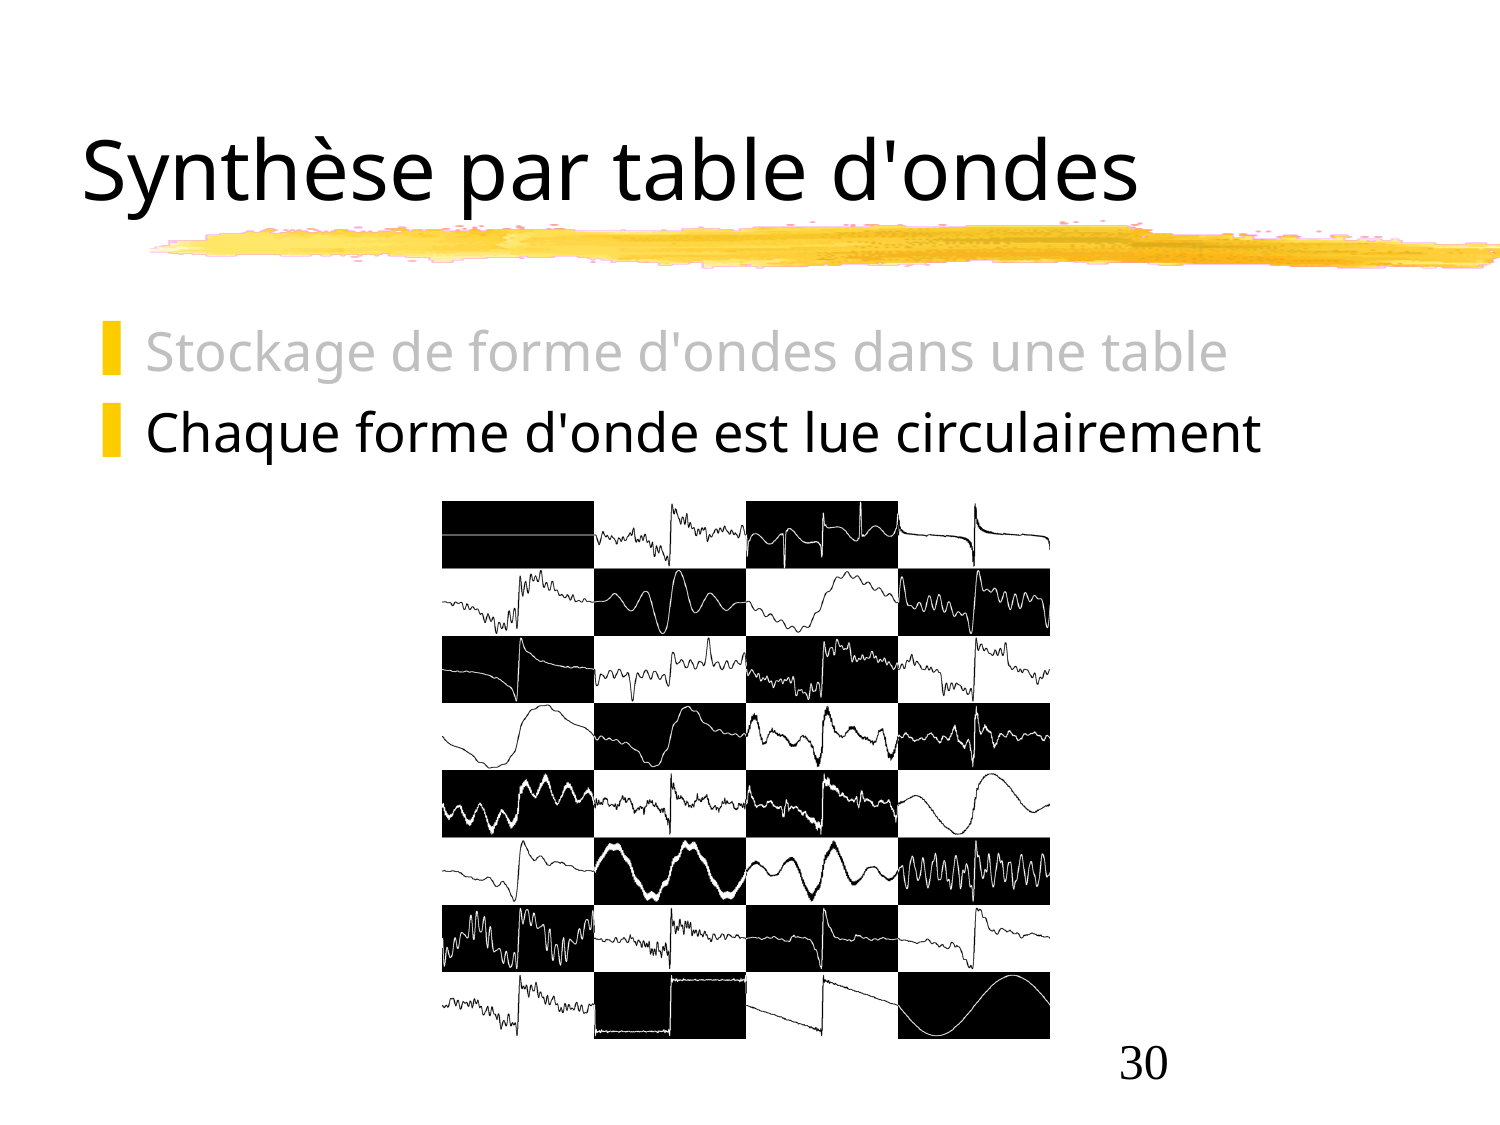

# Synthèse par table d'ondes
Stockage de forme d'ondes dans une table
Chaque forme d'onde est lue circulairement
30